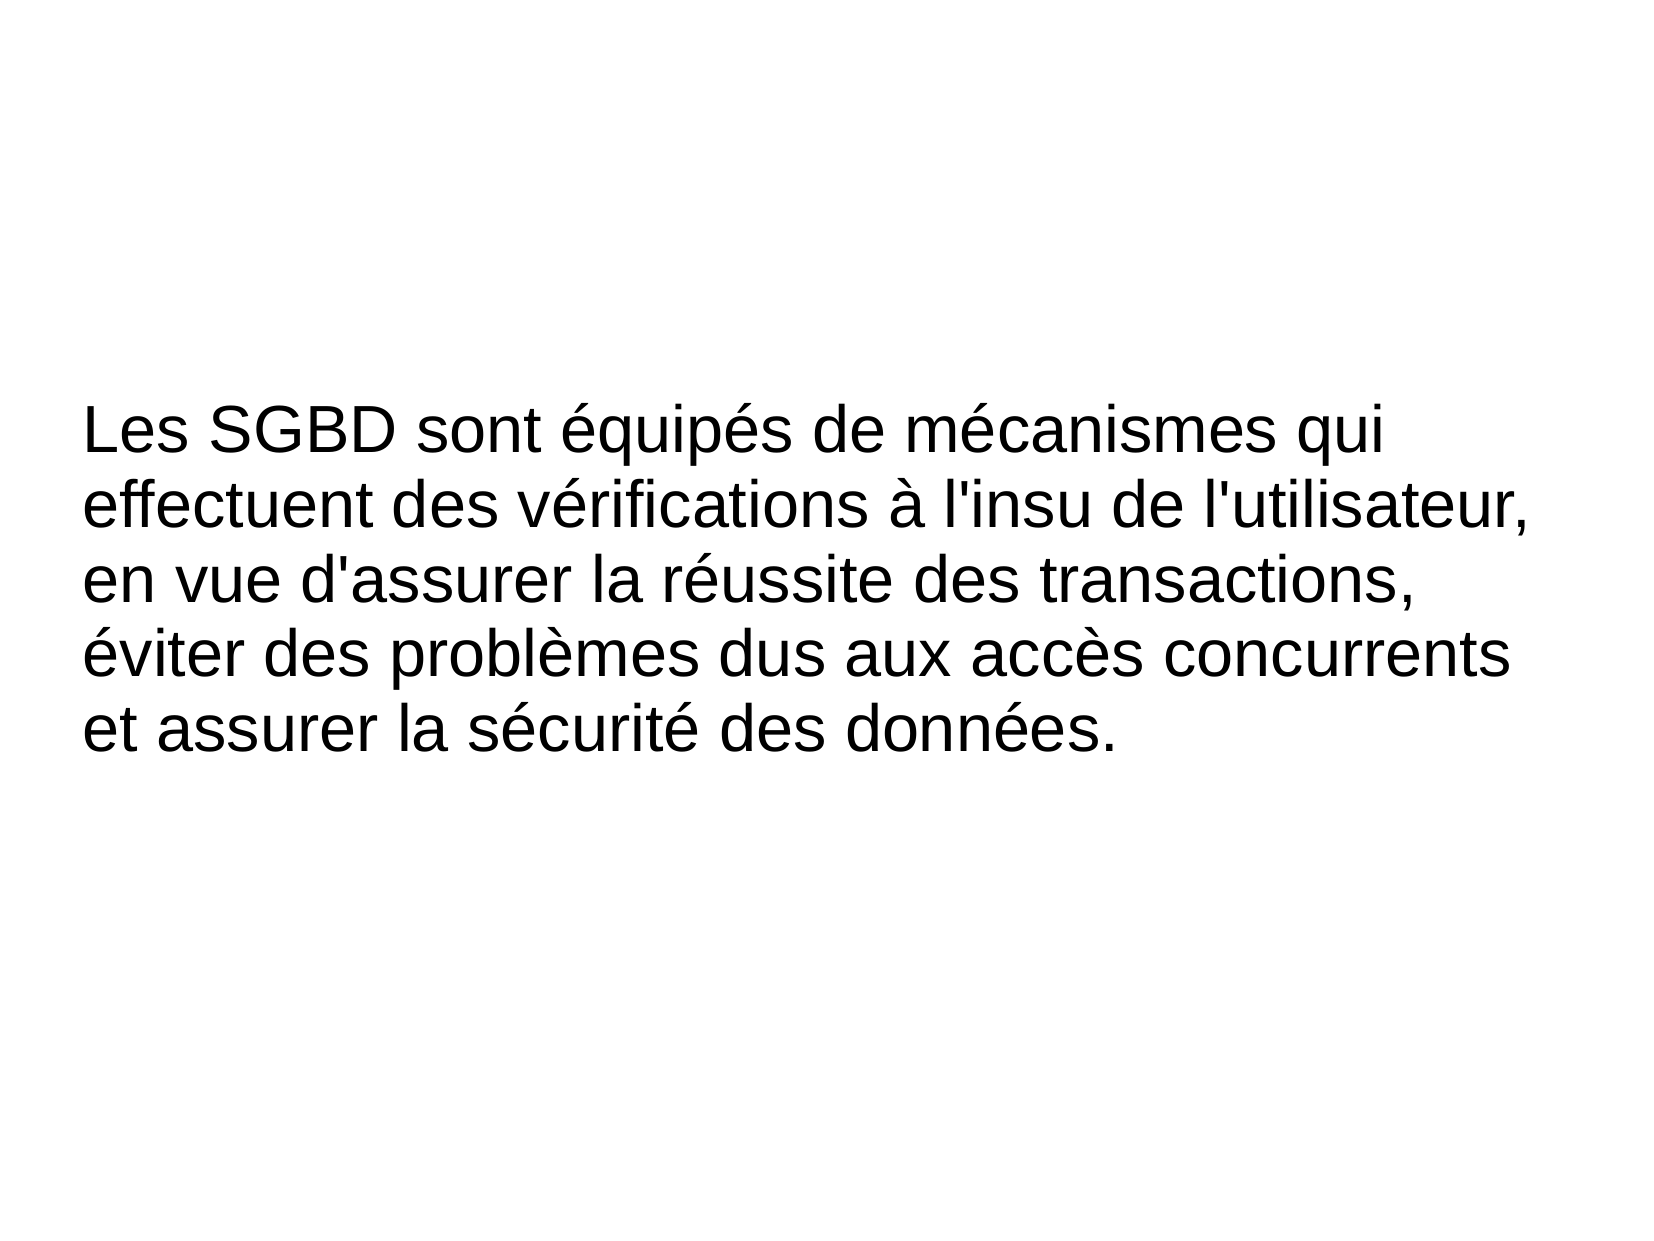

# Les SGBD sont équipés de mécanismes qui effectuent des vérifications à l'insu de l'utilisateur, en vue d'assurer la réussite des transactions, éviter des problèmes dus aux accès concurrents et assurer la sécurité des données.